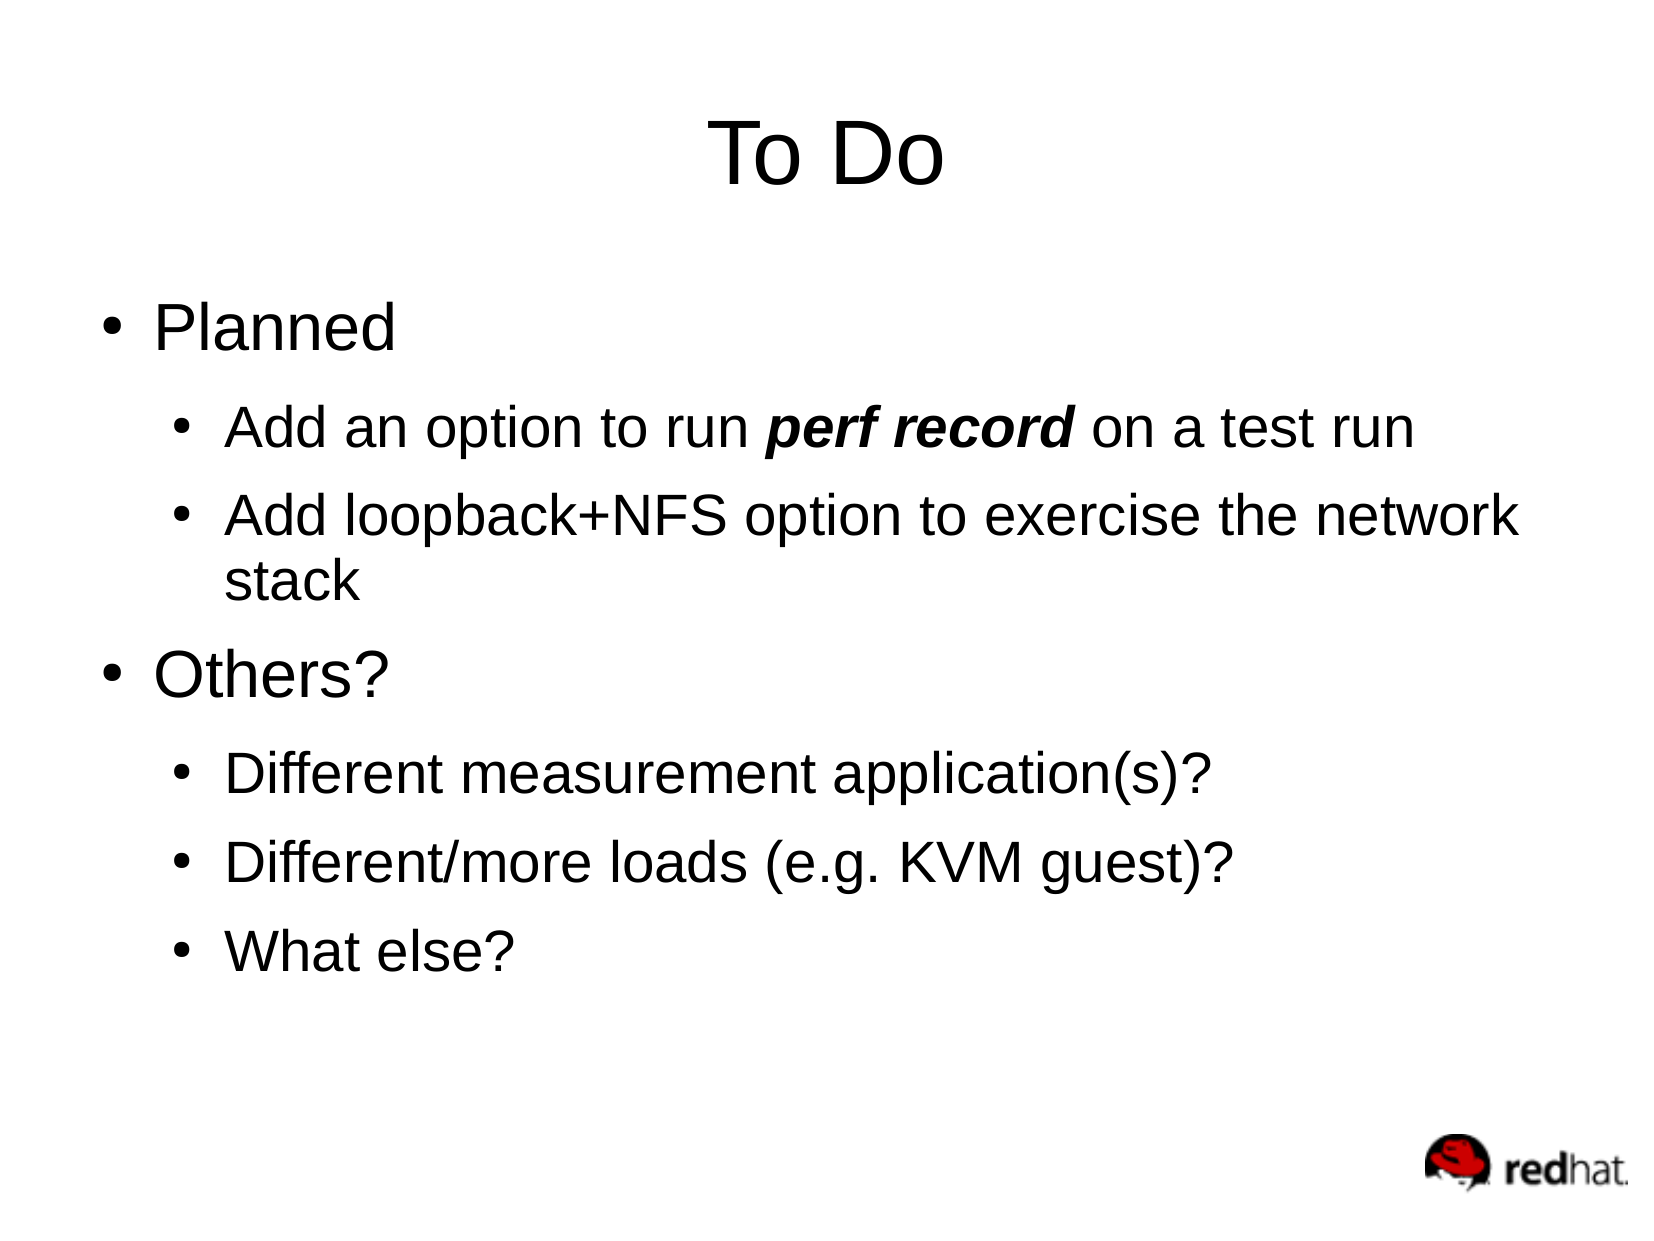

# To Do
Planned
Add an option to run perf record on a test run
Add loopback+NFS option to exercise the network stack
Others?
Different measurement application(s)?
Different/more loads (e.g. KVM guest)?
What else?